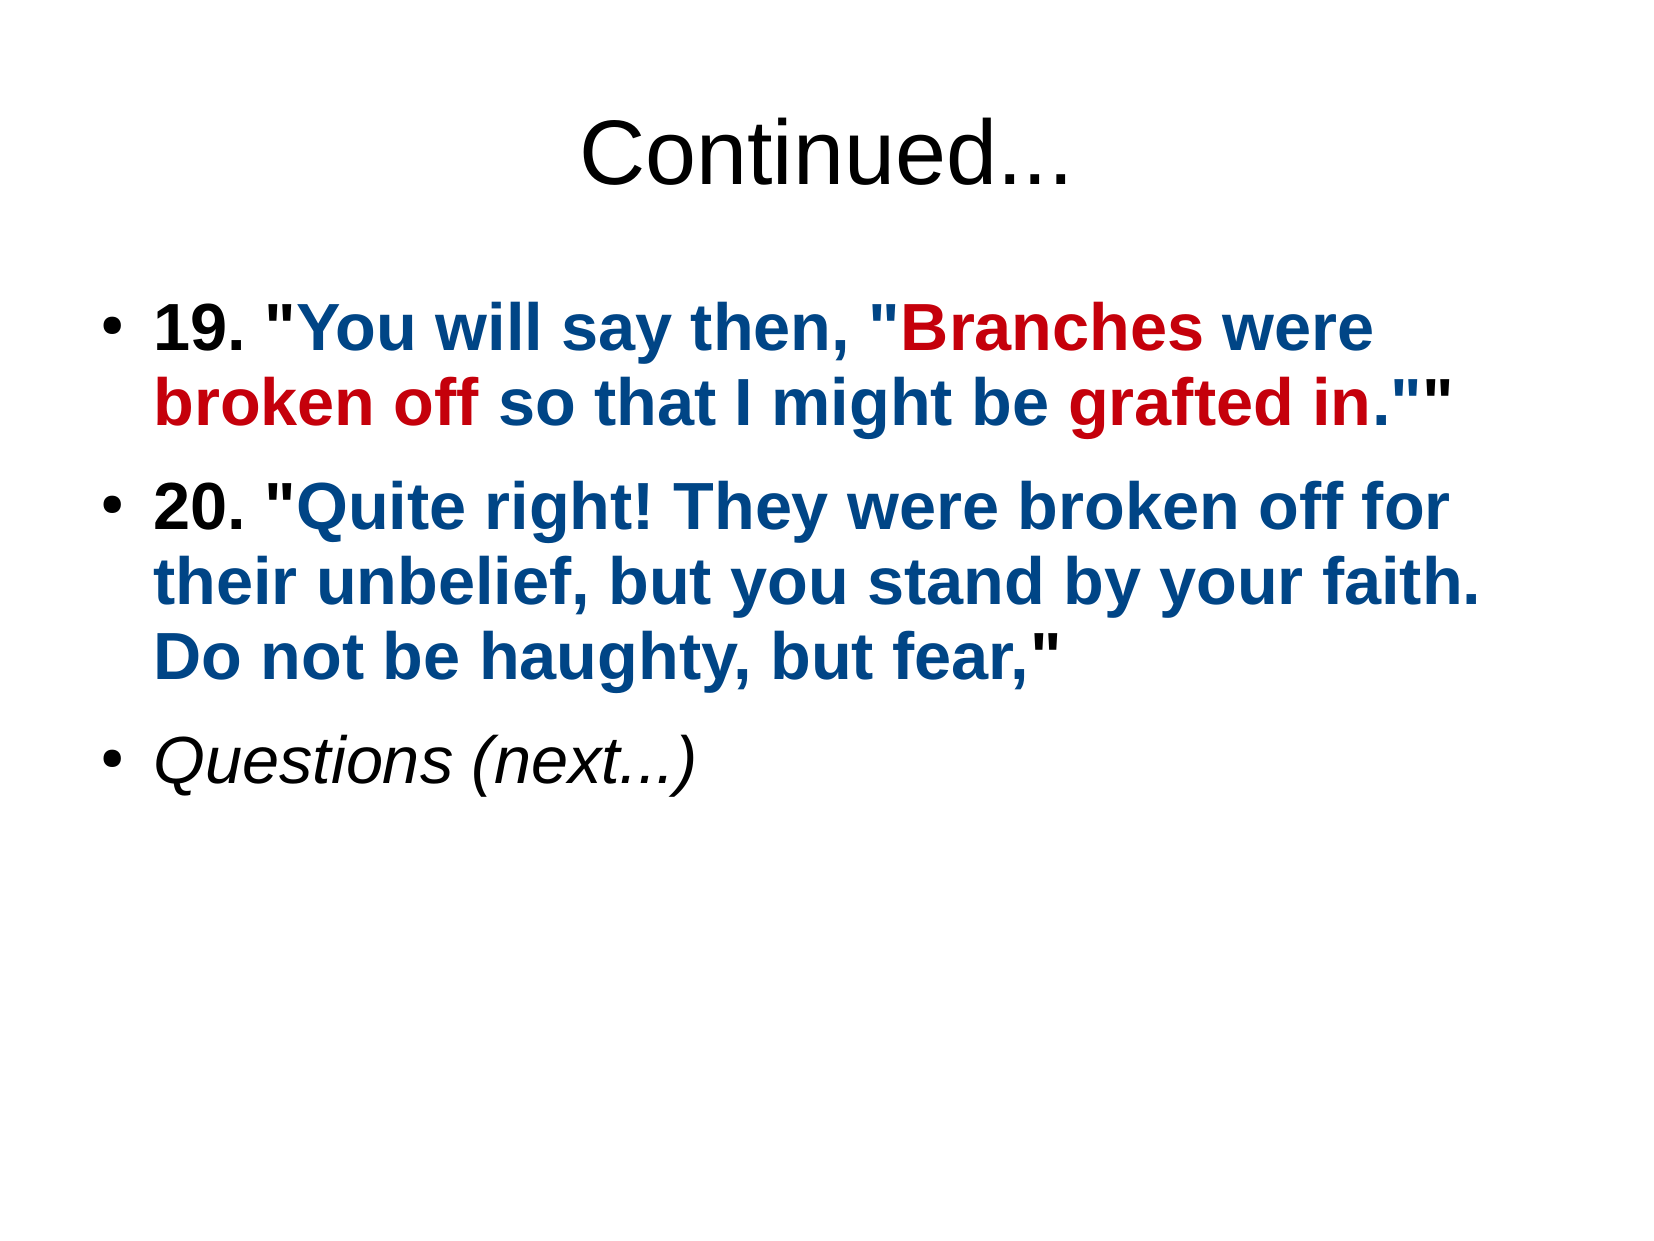

# Continued...
19. "You will say then, "Branches were broken off so that I might be grafted in.""
20. "Quite right! They were broken off for their unbelief, but you stand by your faith. Do not be haughty, but fear,"
Questions (next...)